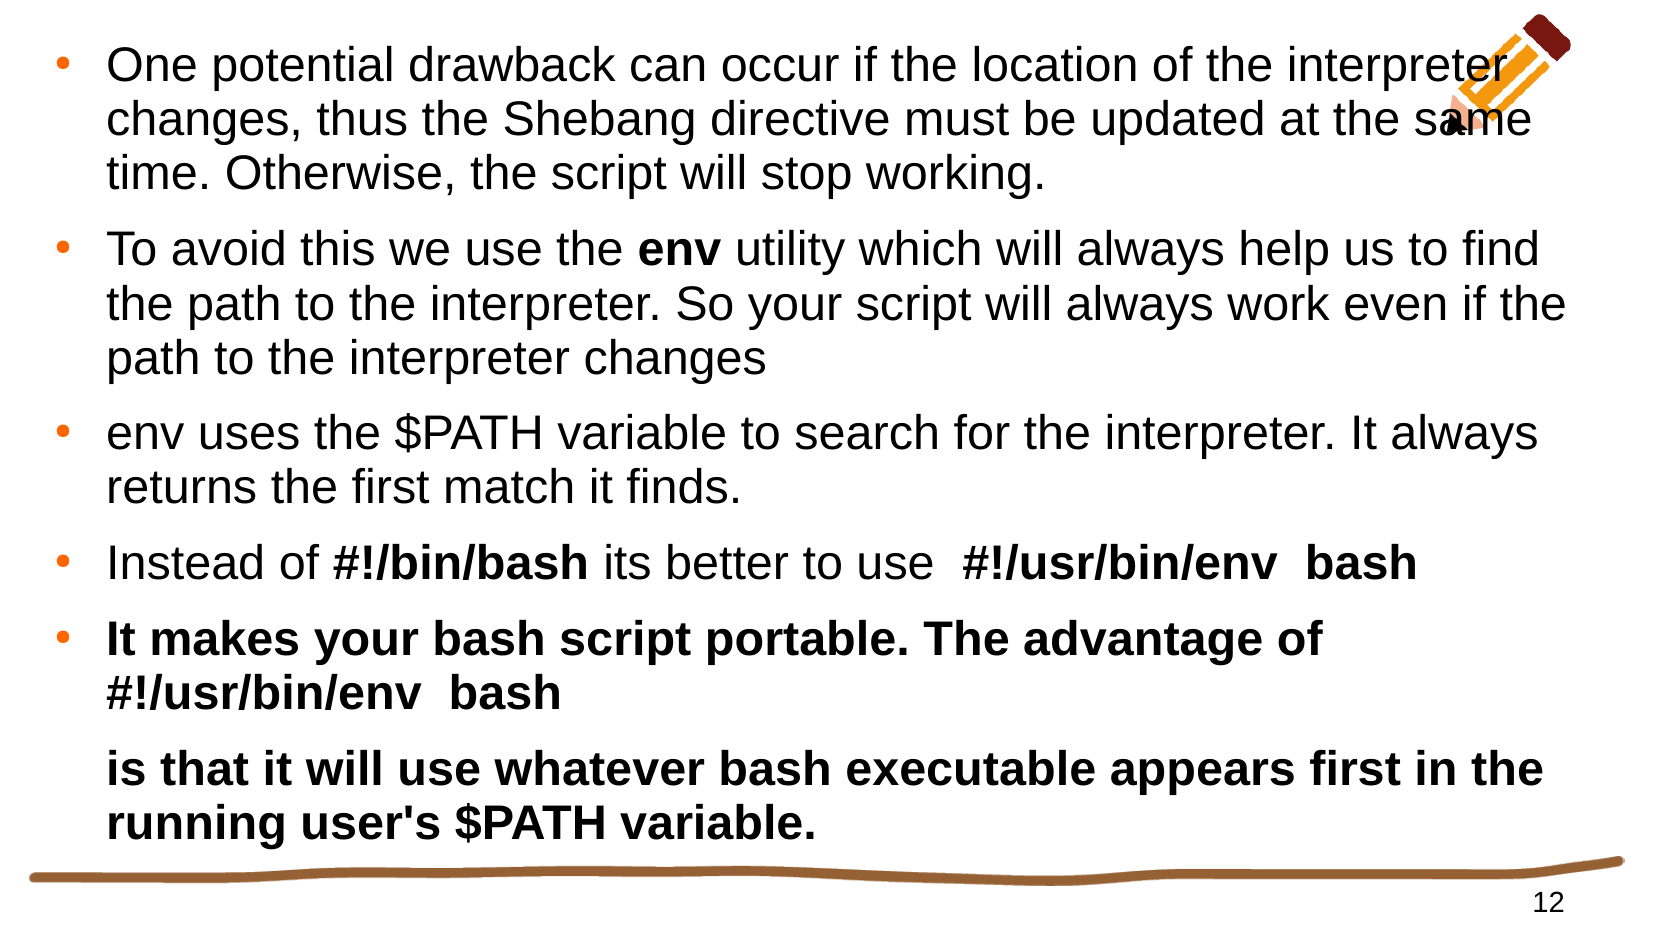

# One potential drawback can occur if the location of the interpreter changes, thus the Shebang directive must be updated at the same time. Otherwise, the script will stop working.
To avoid this we use the env utility which will always help us to find the path to the interpreter. So your script will always work even if the path to the interpreter changes
env uses the $PATH variable to search for the interpreter. It always returns the first match it finds.
Instead of #!/bin/bash its better to use #!/usr/bin/env bash
It makes your bash script portable. The advantage of #!/usr/bin/env bash
is that it will use whatever bash executable appears first in the running user's $PATH variable.
12